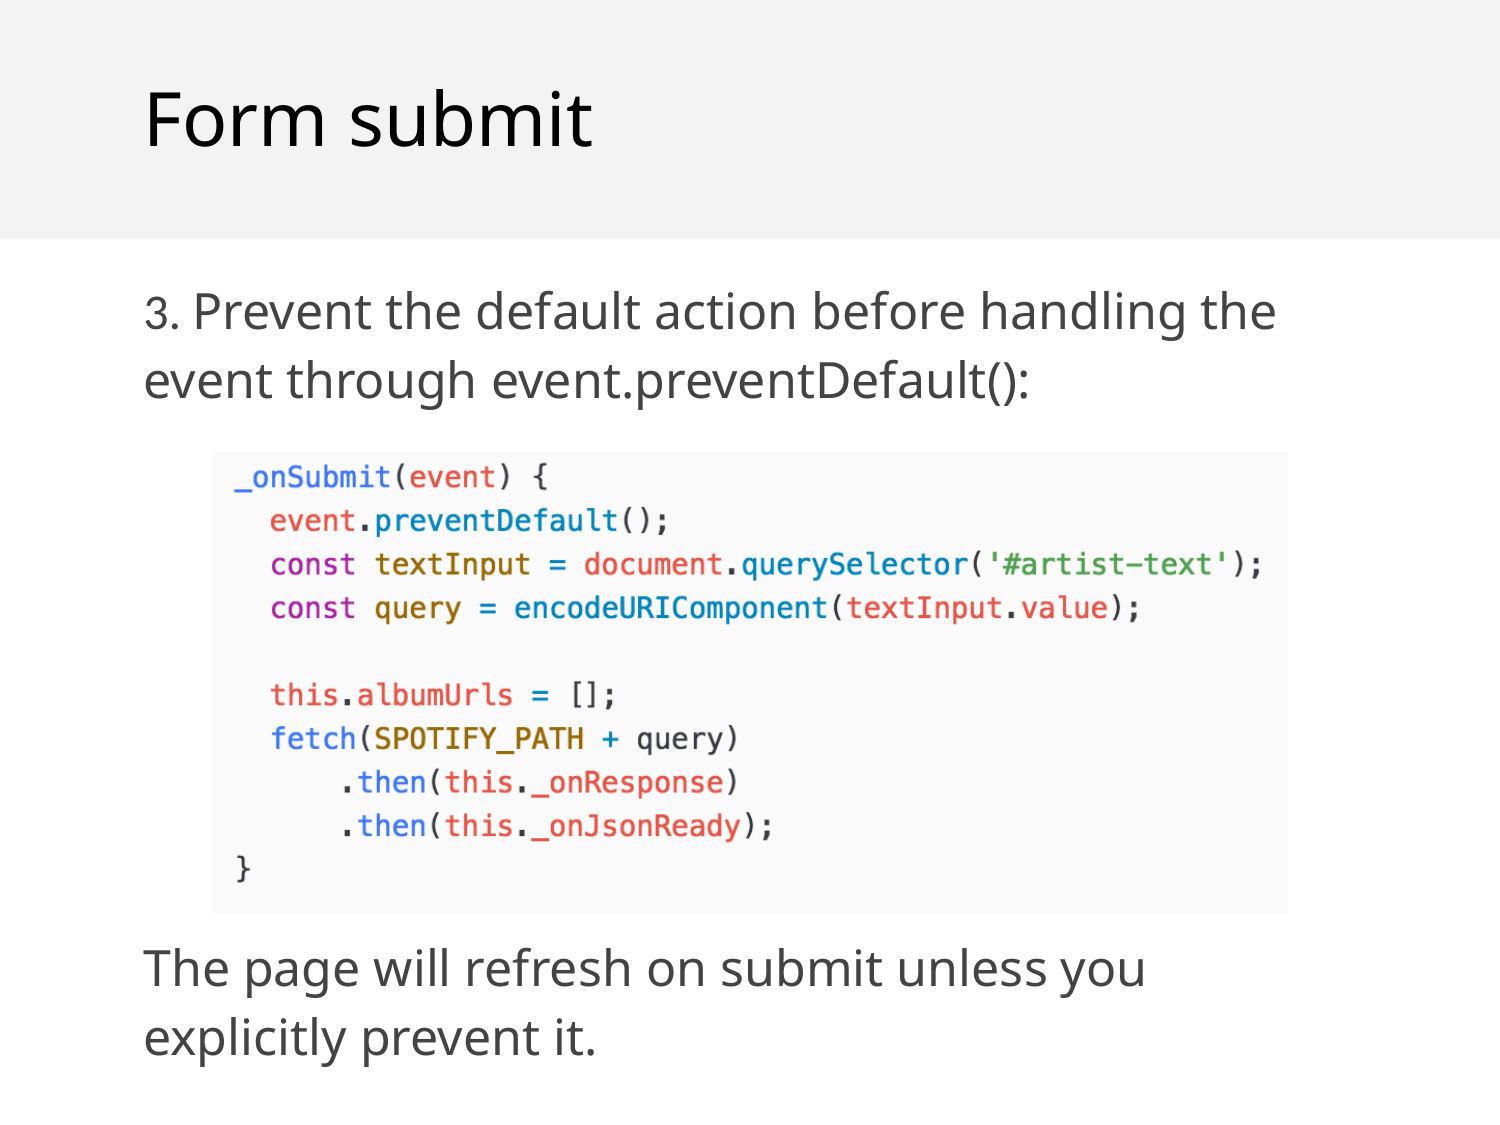

# Form submit
3. Prevent the default action before handling the event through event.preventDefault():
The page will refresh on submit unless you explicitly prevent it.